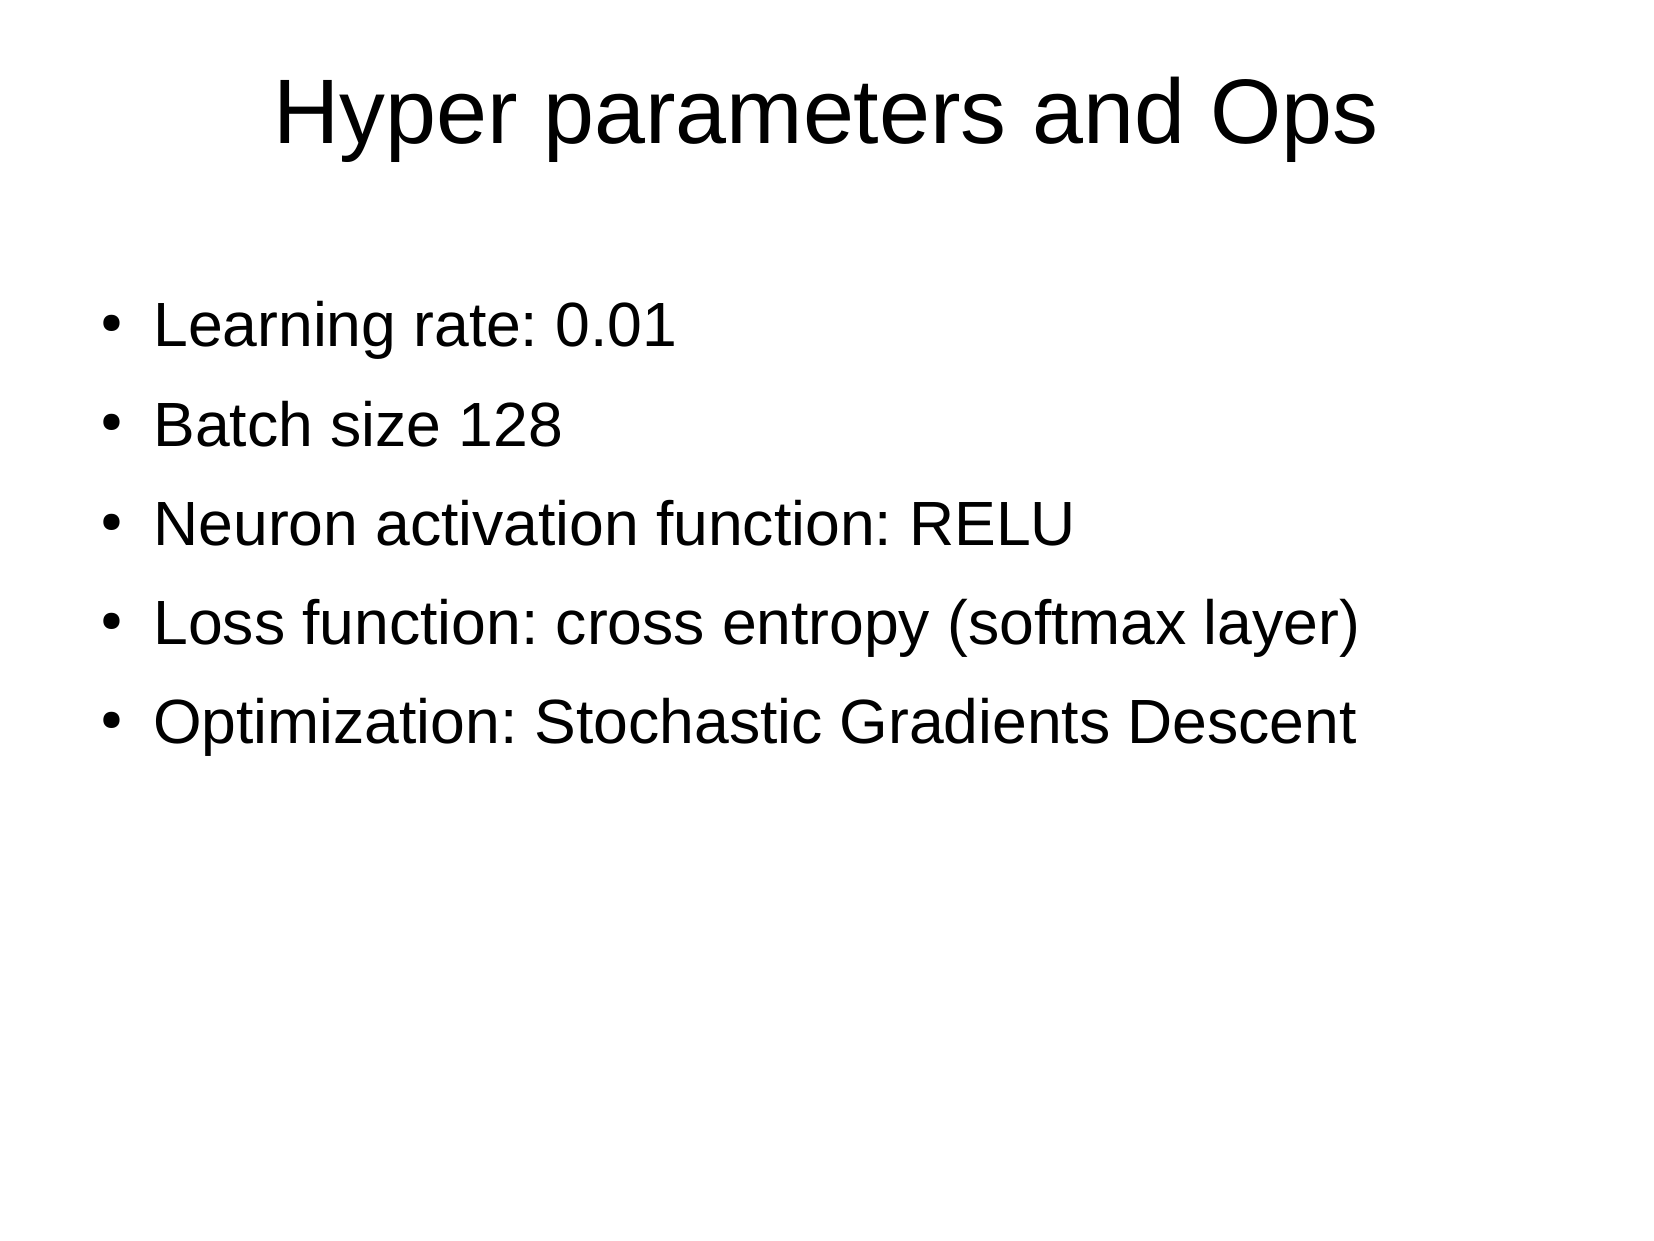

# Hyper parameters and Ops
Learning rate: 0.01
Batch size 128
Neuron activation function: RELU
Loss function: cross entropy (softmax layer)
Optimization: Stochastic Gradients Descent